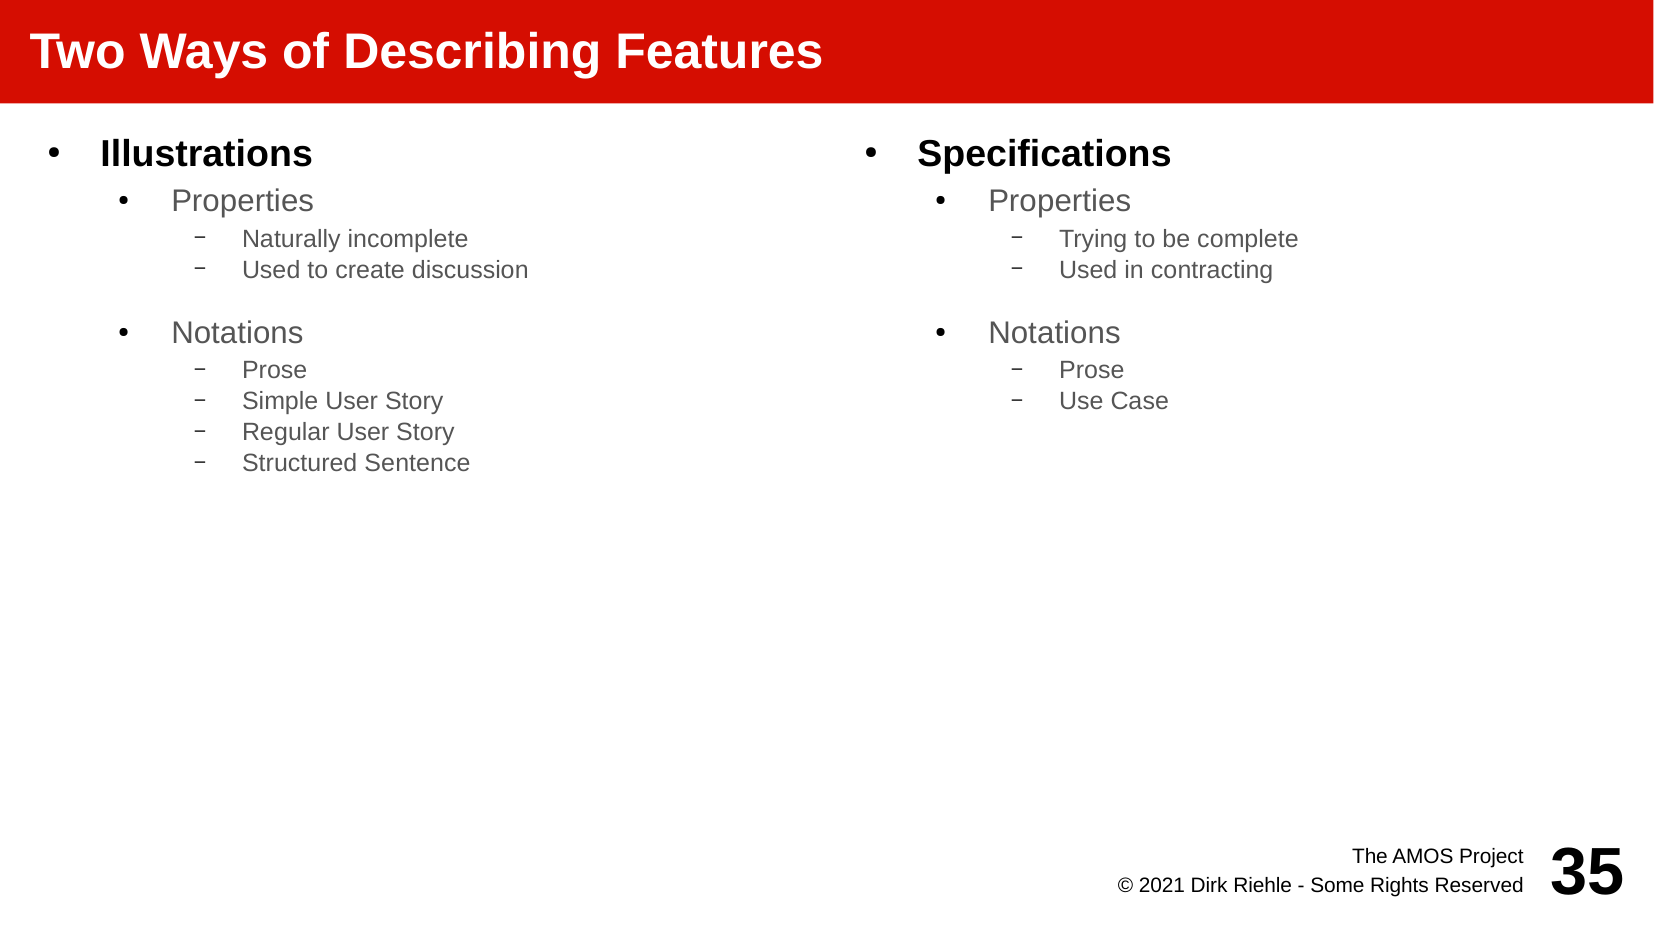

# Two Ways of Describing Features
Illustrations
Properties
Naturally incomplete
Used to create discussion
Notations
Prose
Simple User Story
Regular User Story
Structured Sentence
Specifications
Properties
Trying to be complete
Used in contracting
Notations
Prose
Use Case
The AMOS Project
35
© 2021 Dirk Riehle - Some Rights Reserved